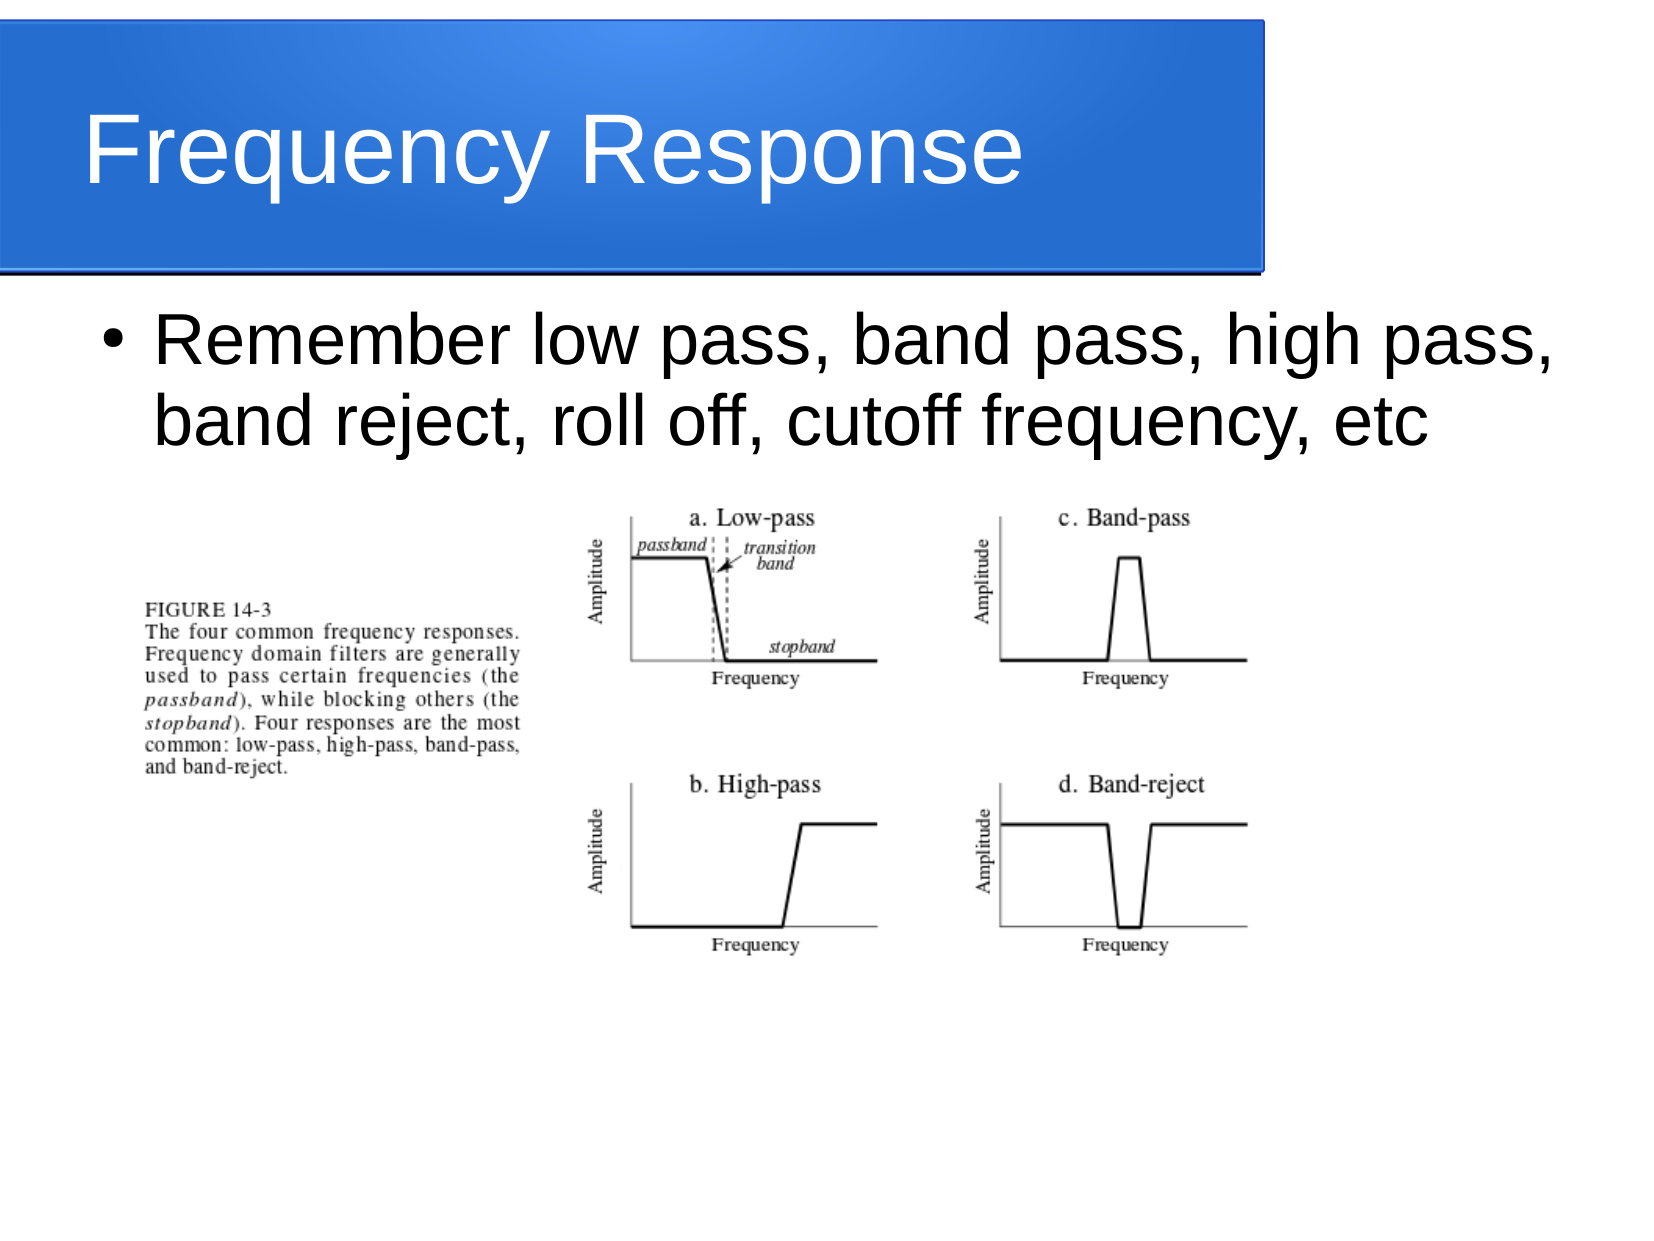

# Frequency Response
Remember low pass, band pass, high pass, band reject, roll off, cutoff frequency, etc